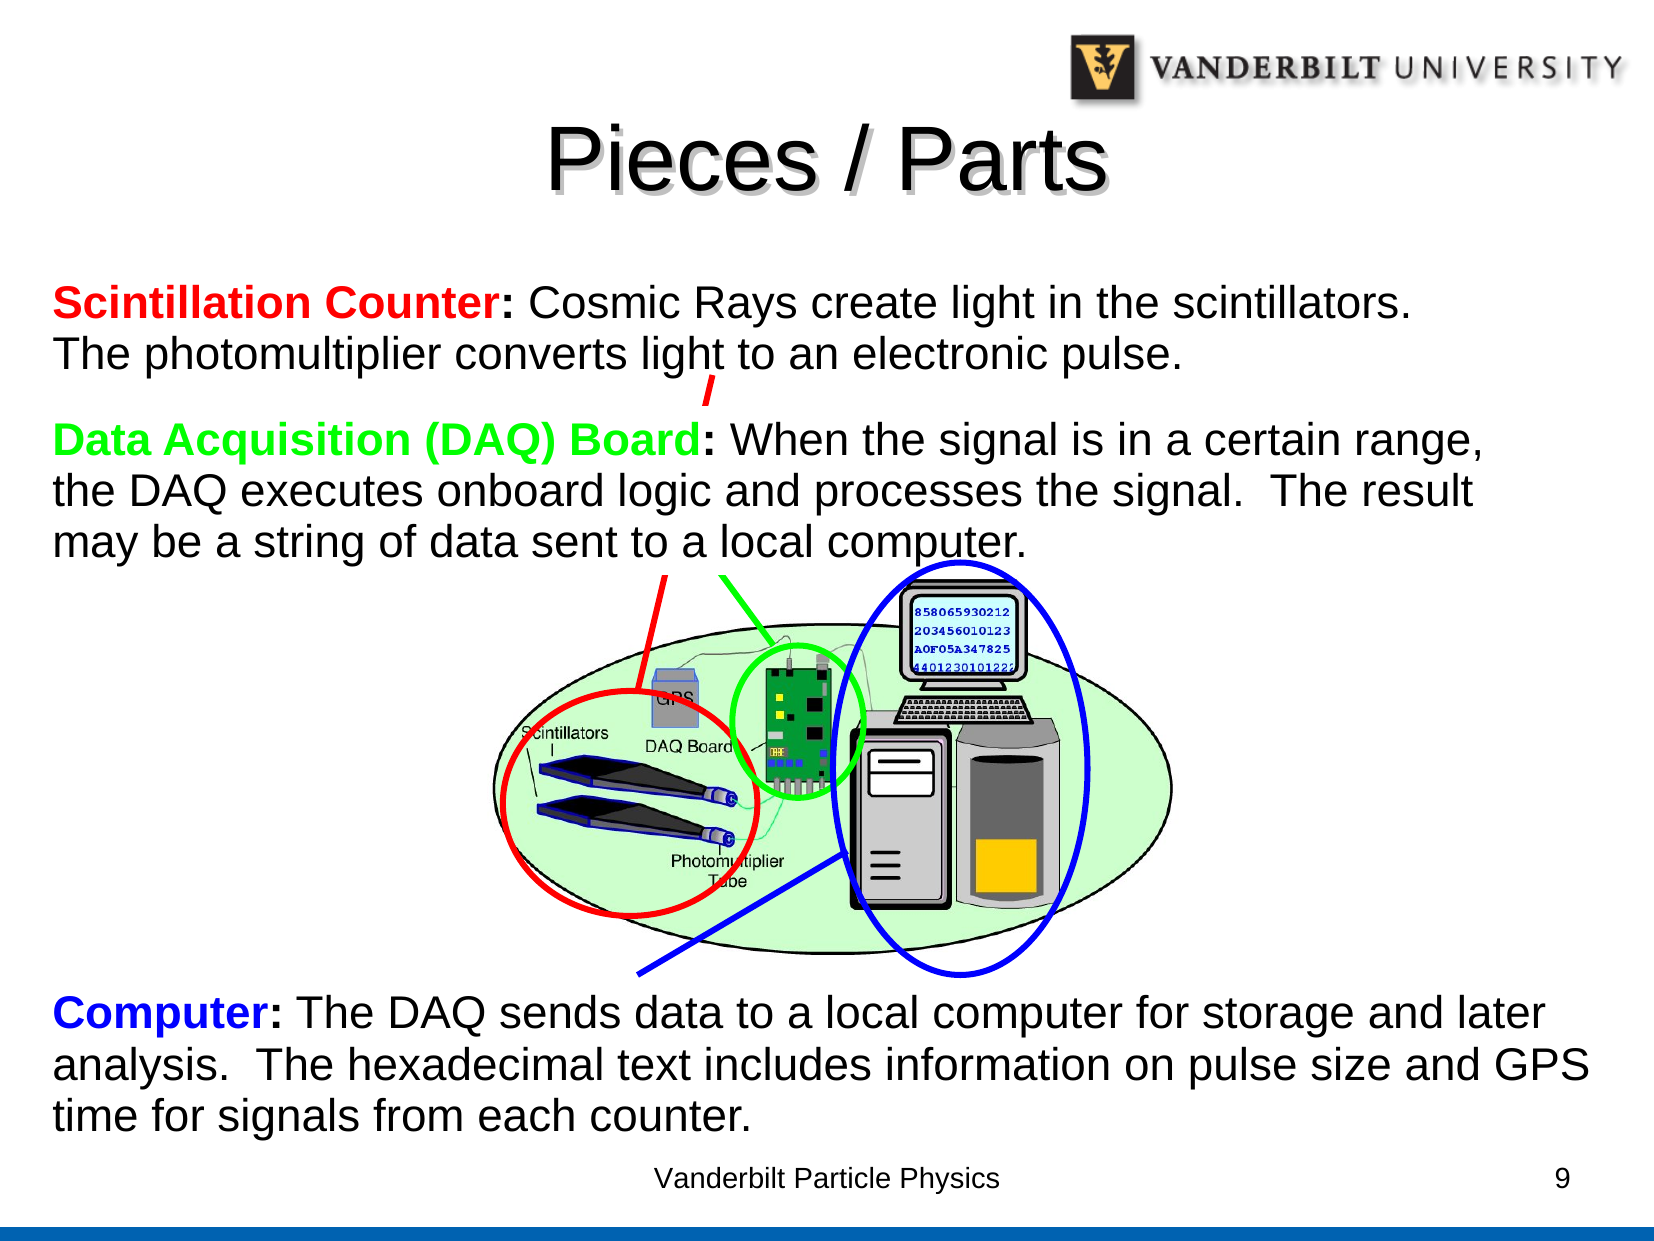

# Pieces / Parts
Scintillation Counter: Cosmic Rays create light in the scintillators. The photomultiplier converts light to an electronic pulse.
Data Acquisition (DAQ) Board: When the signal is in a certain range, the DAQ executes onboard logic and processes the signal. The result may be a string of data sent to a local computer.
Computer: The DAQ sends data to a local computer for storage and later analysis. The hexadecimal text includes information on pulse size and GPS time for signals from each counter.
Vanderbilt Particle Physics
9